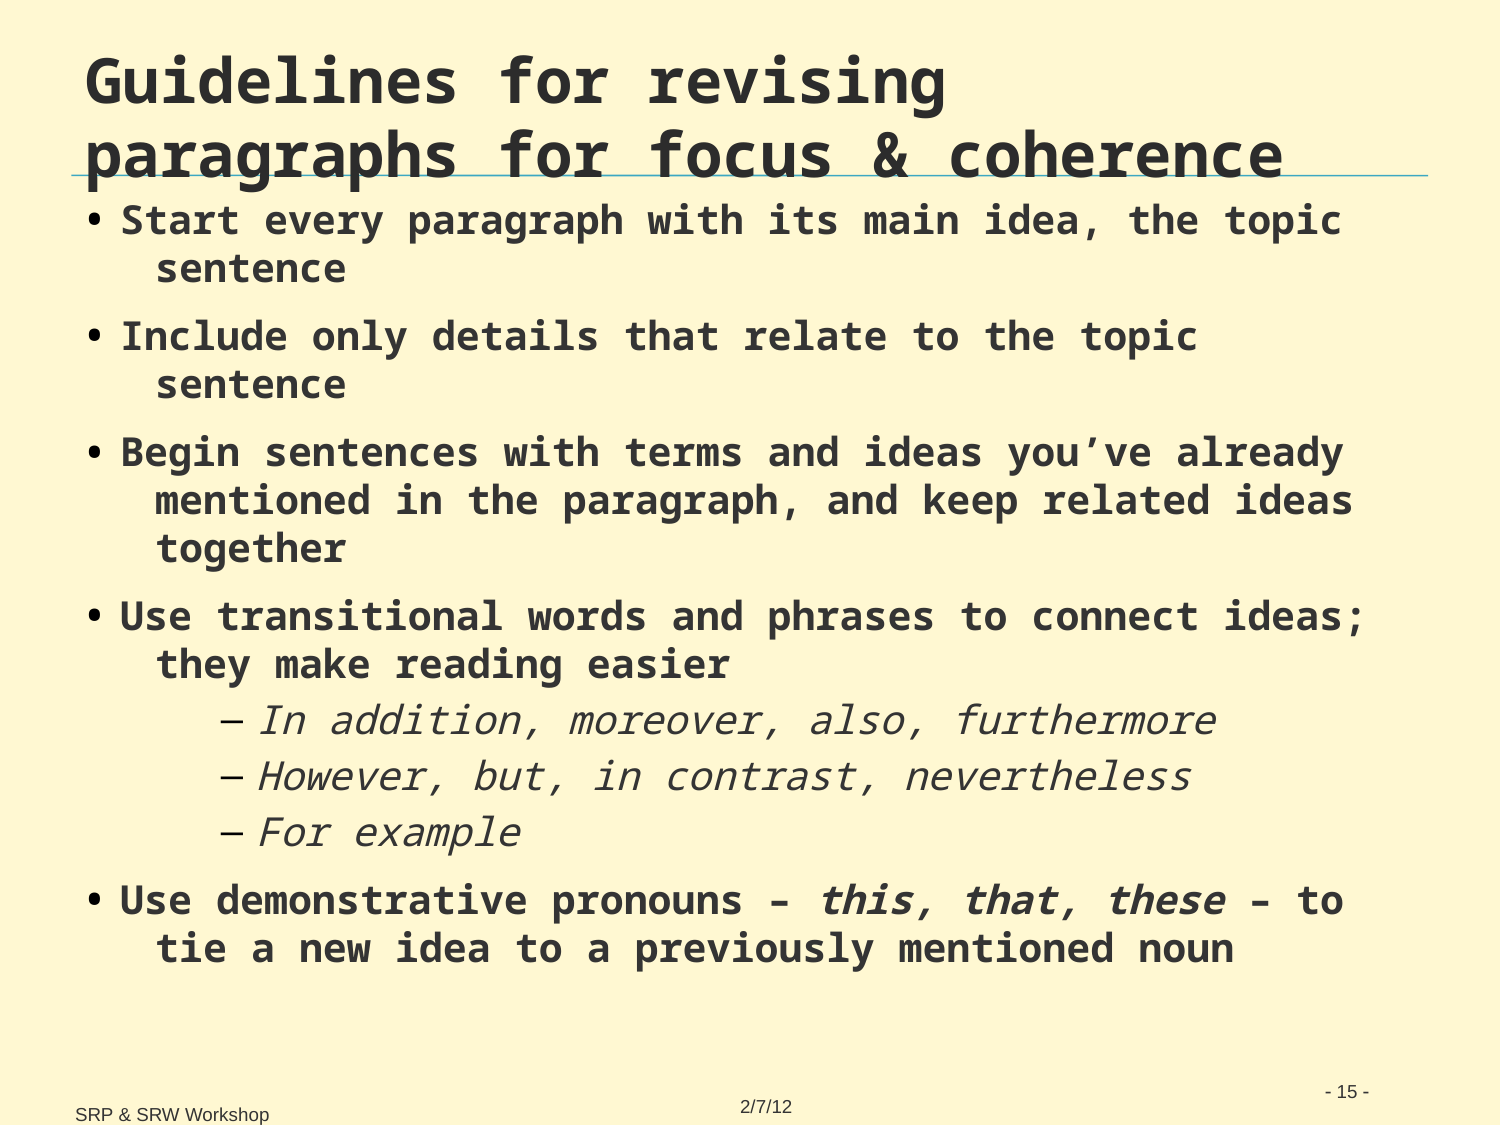

# Guidelines for revising paragraphs for focus & coherence
Start every paragraph with its main idea, the topic sentence
Include only details that relate to the topic sentence
Begin sentences with terms and ideas you’ve already mentioned in the paragraph, and keep related ideas together
Use transitional words and phrases to connect ideas; they make reading easier
In addition, moreover, also, furthermore
However, but, in contrast, nevertheless
For example
Use demonstrative pronouns – this, that, these – to tie a new idea to a previously mentioned noun